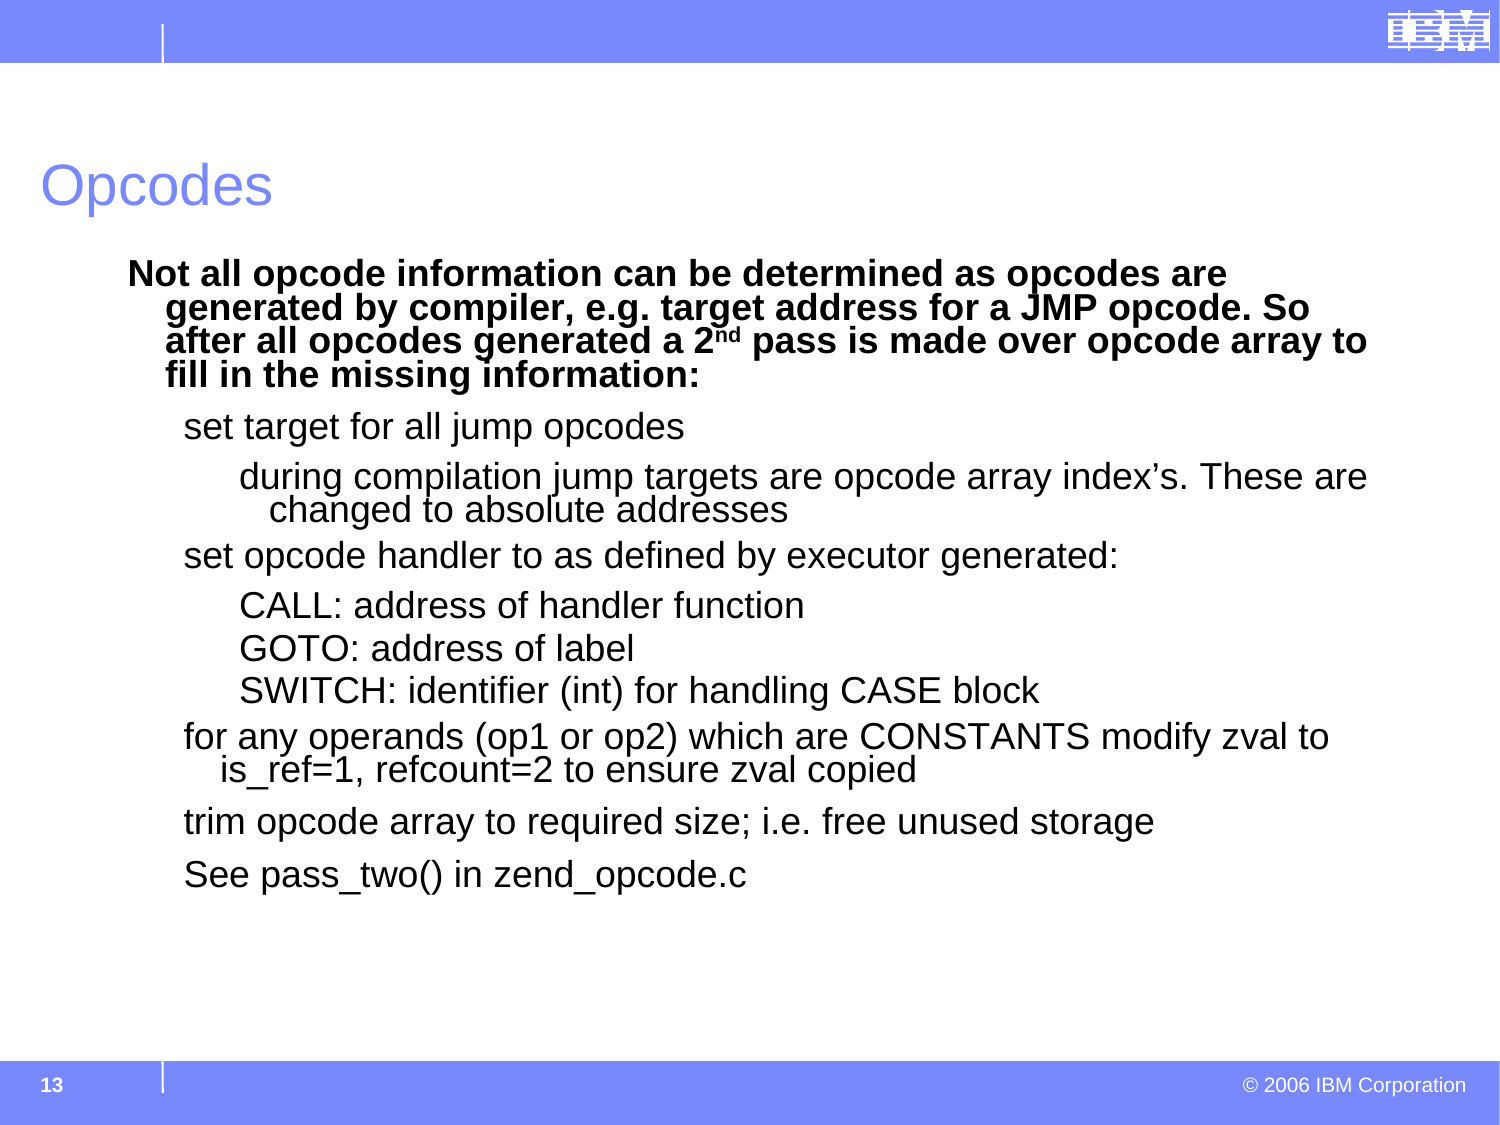

# Opcodes
Not all opcode information can be determined as opcodes are generated by compiler, e.g. target address for a JMP opcode. So after all opcodes generated a 2nd pass is made over opcode array to fill in the missing information:
set target for all jump opcodes
during compilation jump targets are opcode array index’s. These are changed to absolute addresses
set opcode handler to as defined by executor generated:
CALL: address of handler function
GOTO: address of label
SWITCH: identifier (int) for handling CASE block
for any operands (op1 or op2) which are CONSTANTS modify zval to is_ref=1, refcount=2 to ensure zval copied
trim opcode array to required size; i.e. free unused storage
See pass_two() in zend_opcode.c
13